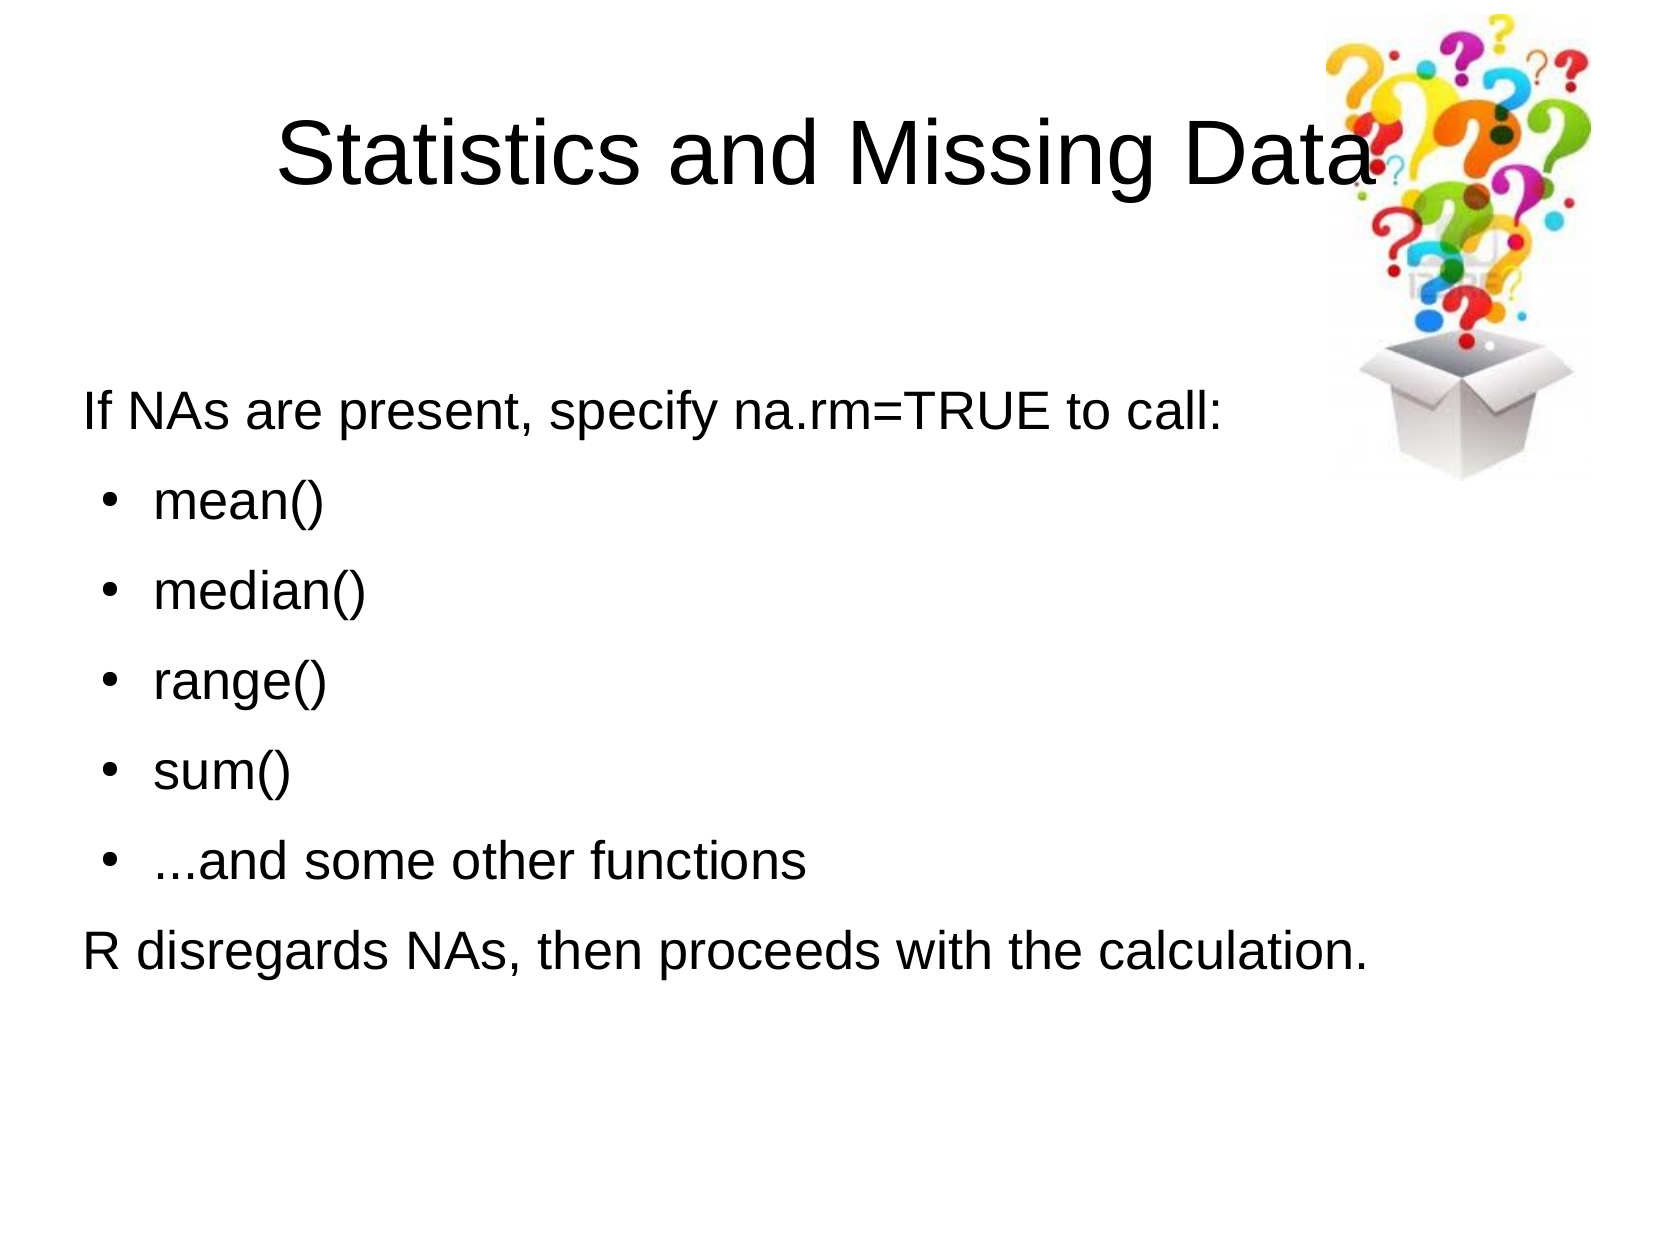

Statistics and Missing Data
# If NAs are present, specify na.rm=TRUE to call:
mean()
median()
range()
sum()
...and some other functions
R disregards NAs, then proceeds with the calculation.